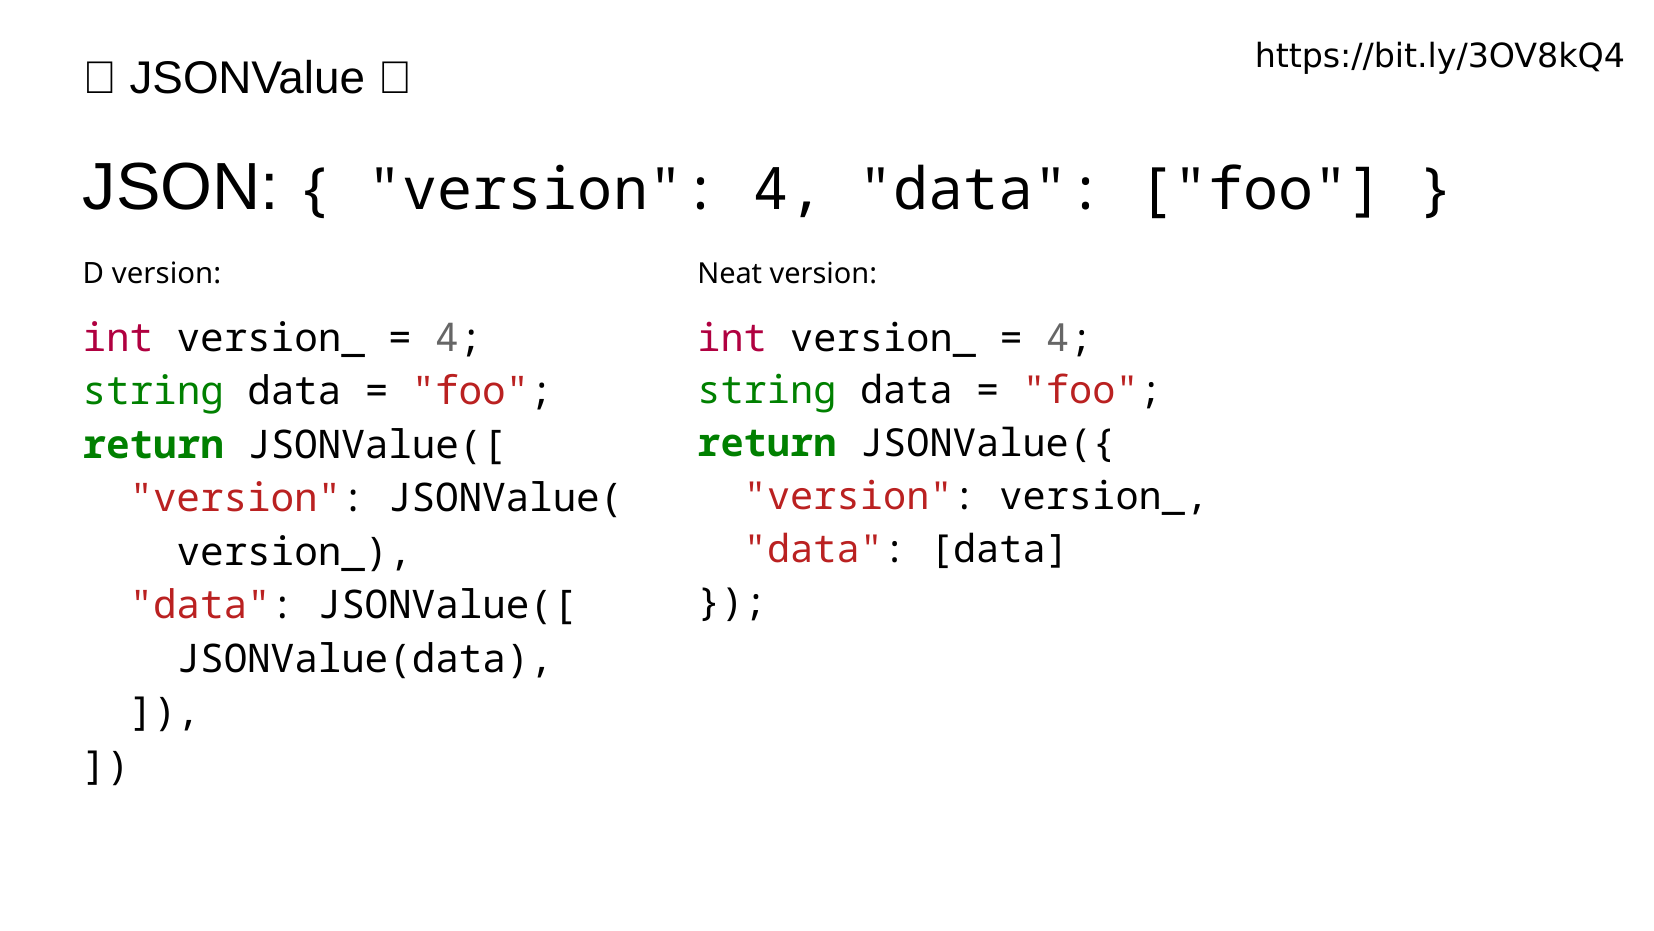

# ✨ JSONValue ✨
JSON: { "version": 4, "data": ["foo"] }
D version:
int version_ = 4;
string data = "foo";
return JSONValue([
 "version": JSONValue(
 version_),
 "data": JSONValue([
 JSONValue(data),
 ]),
])
Neat version:
int version_ = 4;
string data = "foo";
return JSONValue({
 "version": version_,
 "data": [data]
});